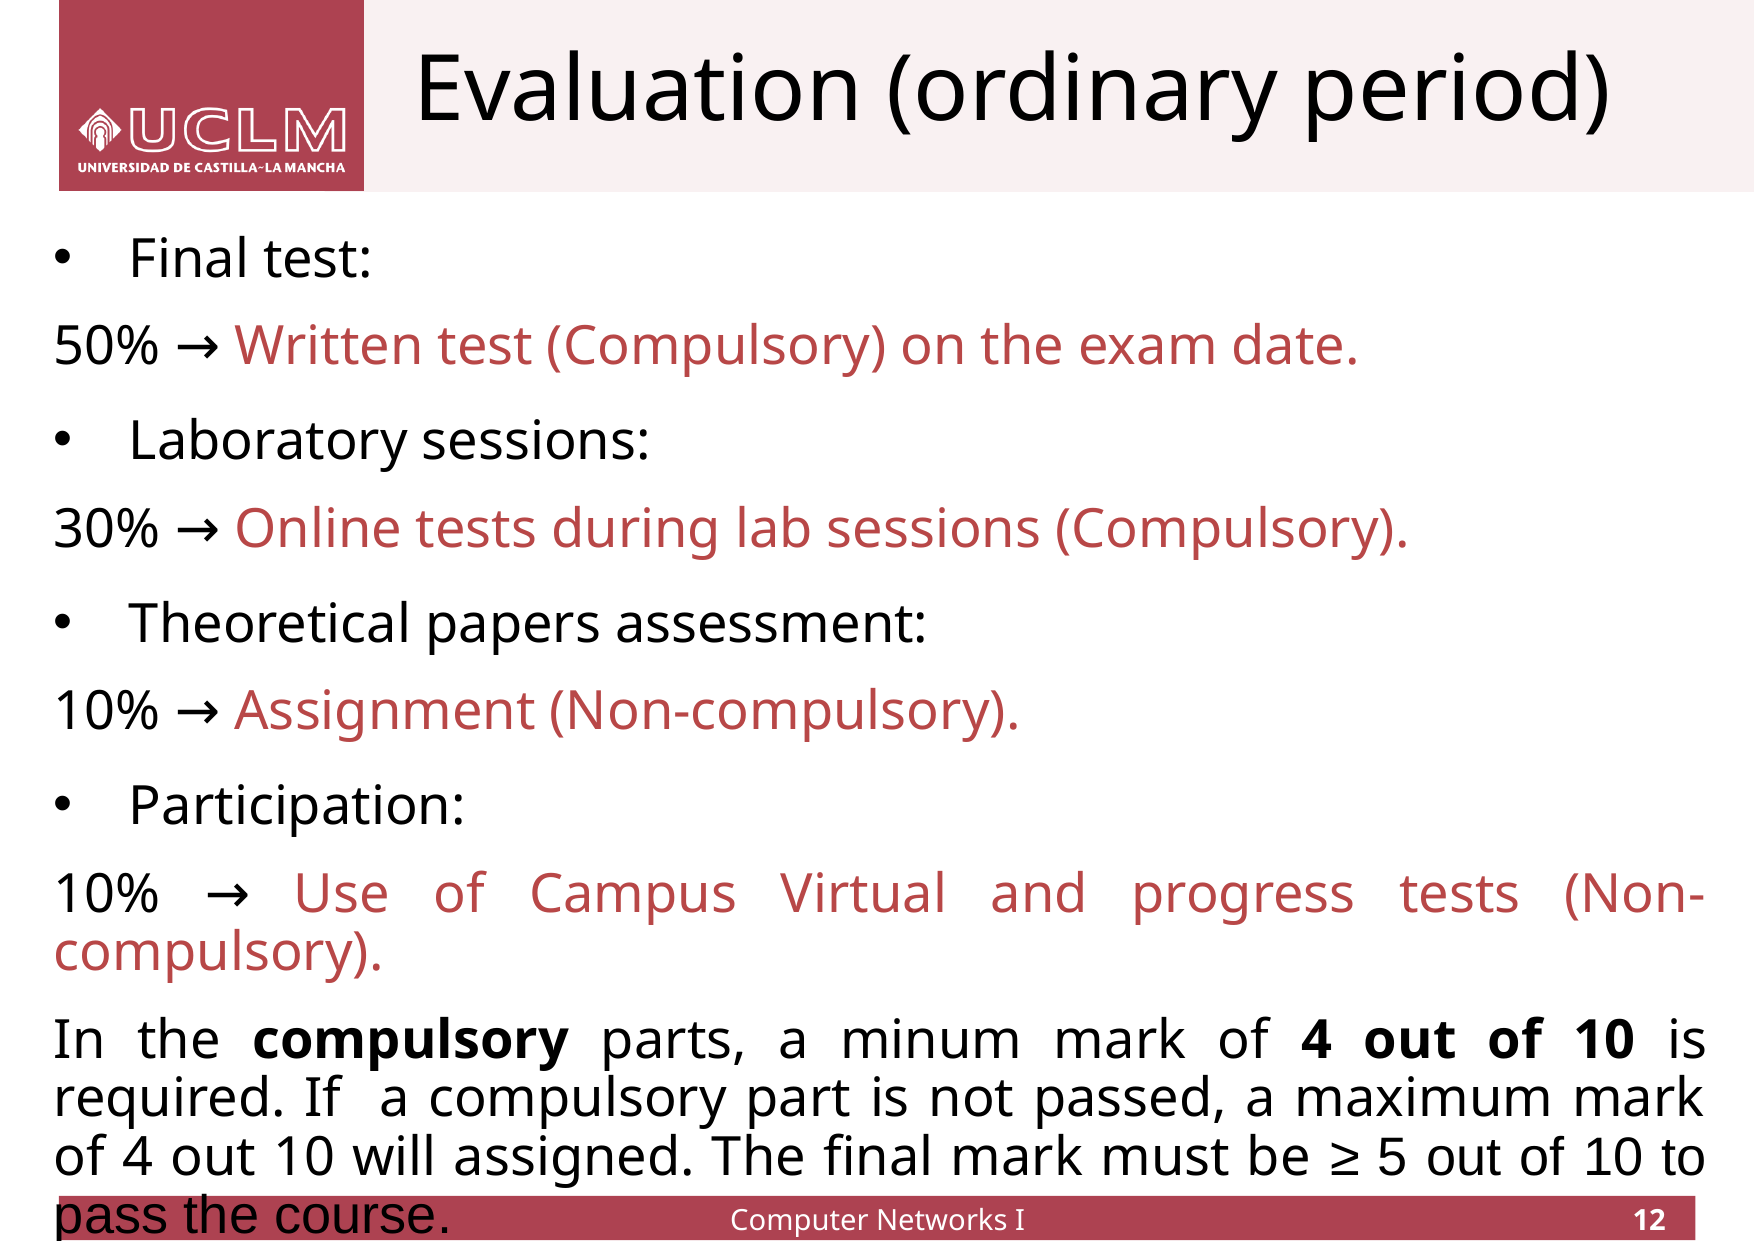

# Evaluation (ordinary period)
Final test:
50% → Written test (Compulsory) on the exam date.
Laboratory sessions:
30% → Online tests during lab sessions (Compulsory).
Theoretical papers assessment:
10% → Assignment (Non-compulsory).
Participation:
10% → Use of Campus Virtual and progress tests (Non-compulsory).
In the compulsory parts, a minum mark of 4 out of 10 is required. If a compulsory part is not passed, a maximum mark of 4 out 10 will assigned. The final mark must be ≥ 5 out of 10 to pass the course.
Computer Networks I